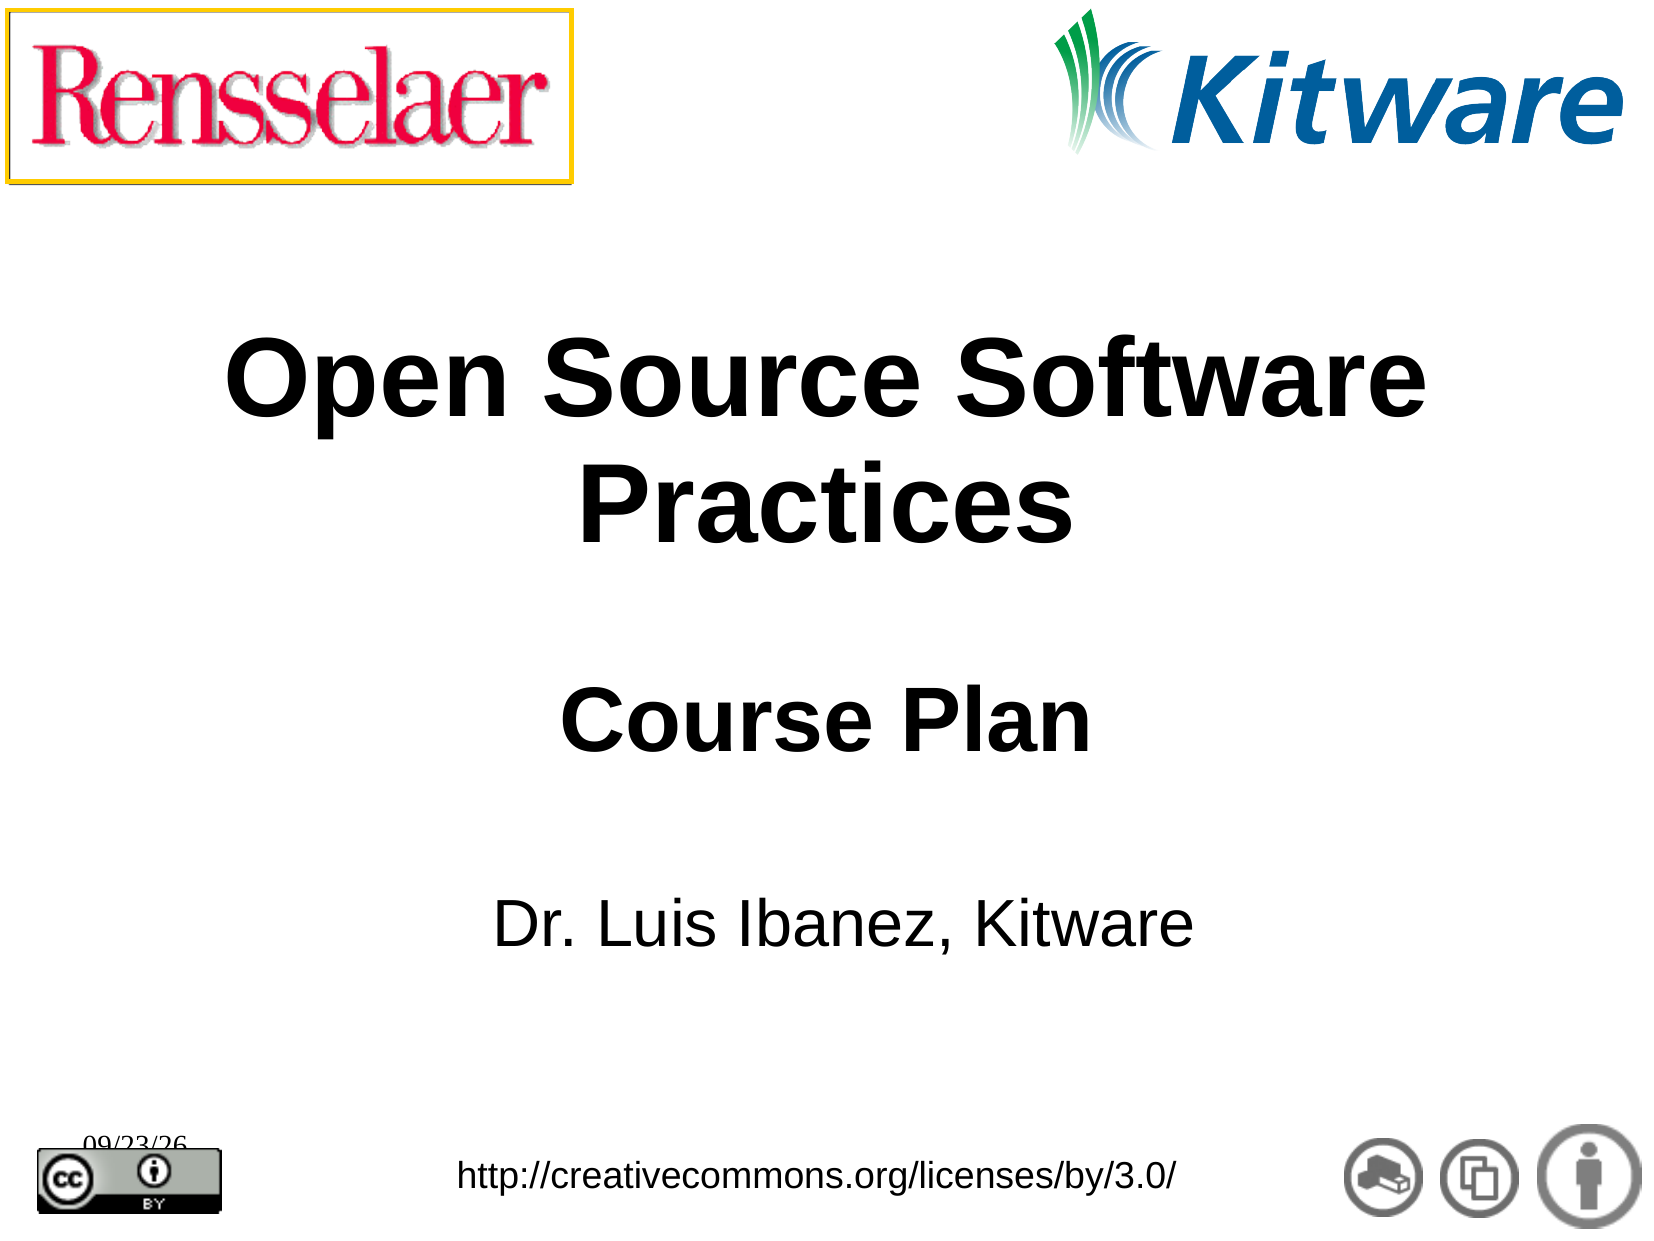

# Open Source Software Practices Course Plan
Dr. Luis Ibanez, Kitware
1
http://creativecommons.org/licenses/by/3.0/